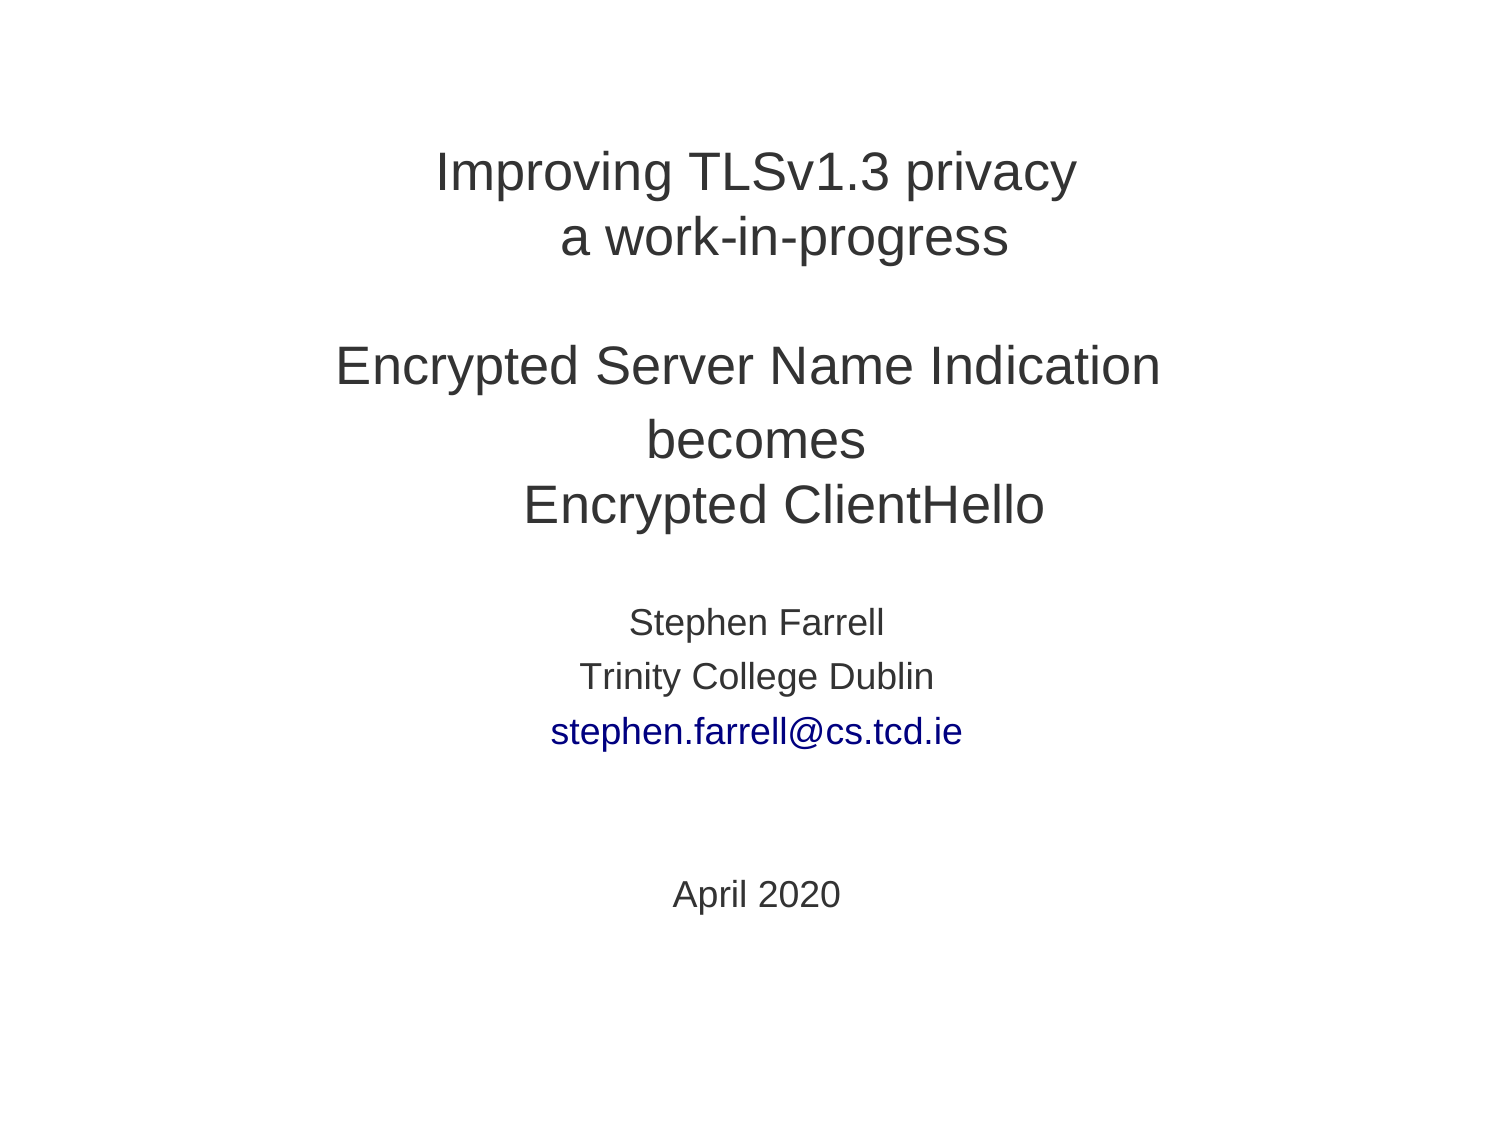

# Improving TLSv1.3 privacy a work-in-progress
Encrypted Server Name Indication
becomes
Encrypted ClientHello
Stephen Farrell
Trinity College Dublin
stephen.farrell@cs.tcd.ie
April 2020